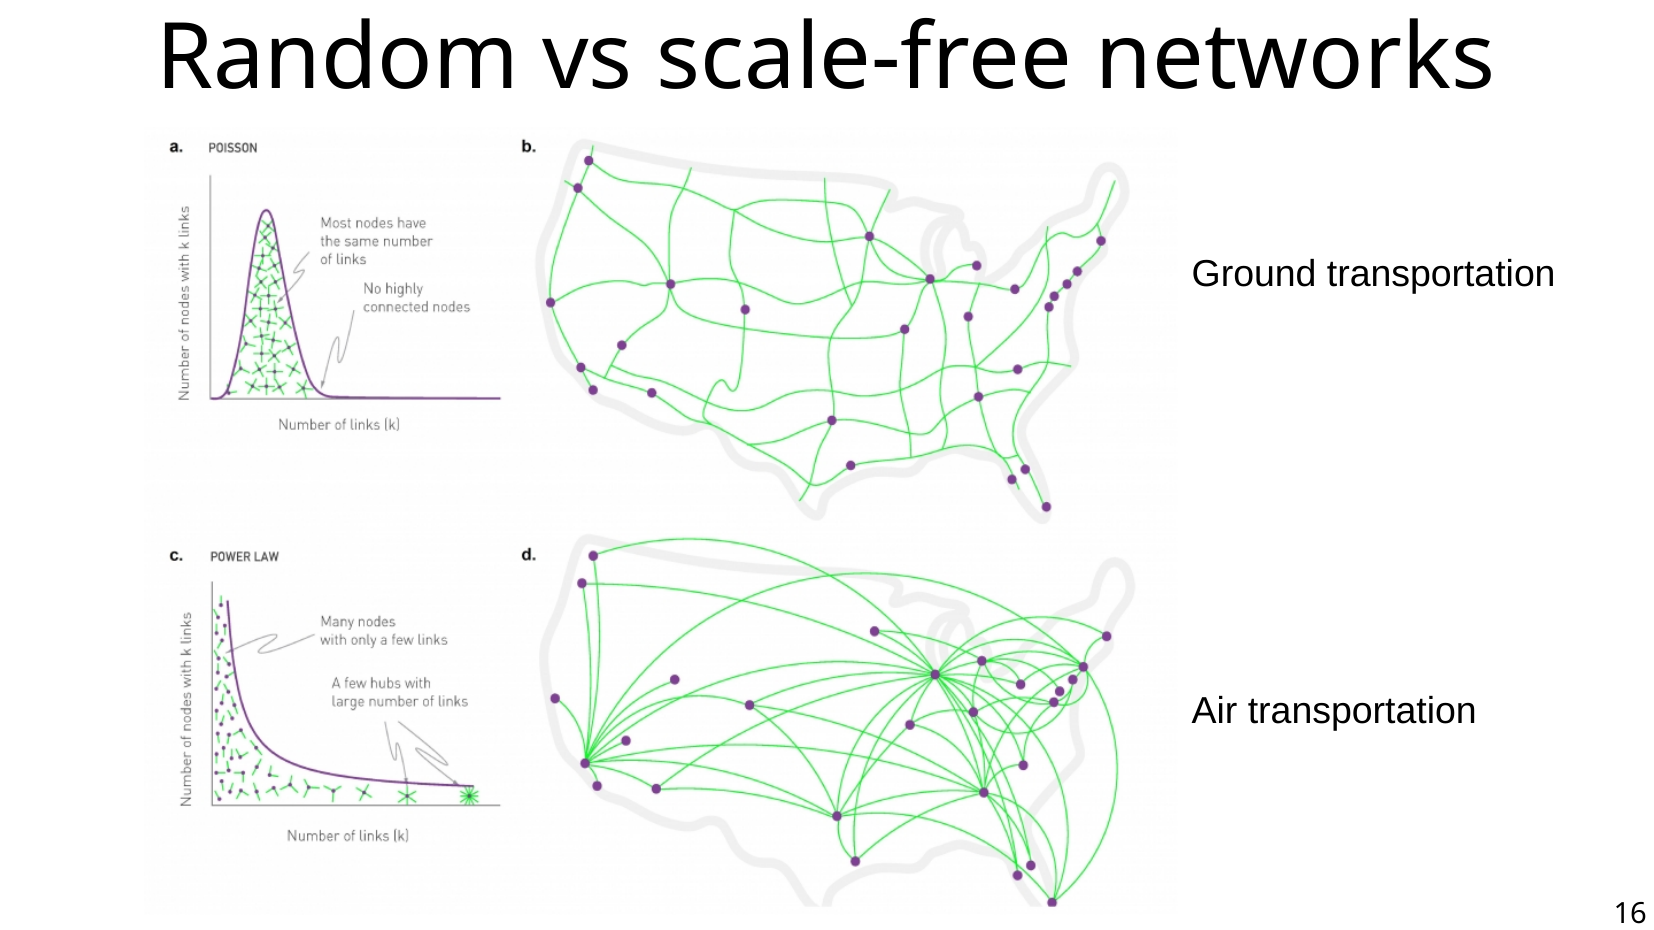

# Random vs scale-free networks
Ground transportation
Air transportation
16